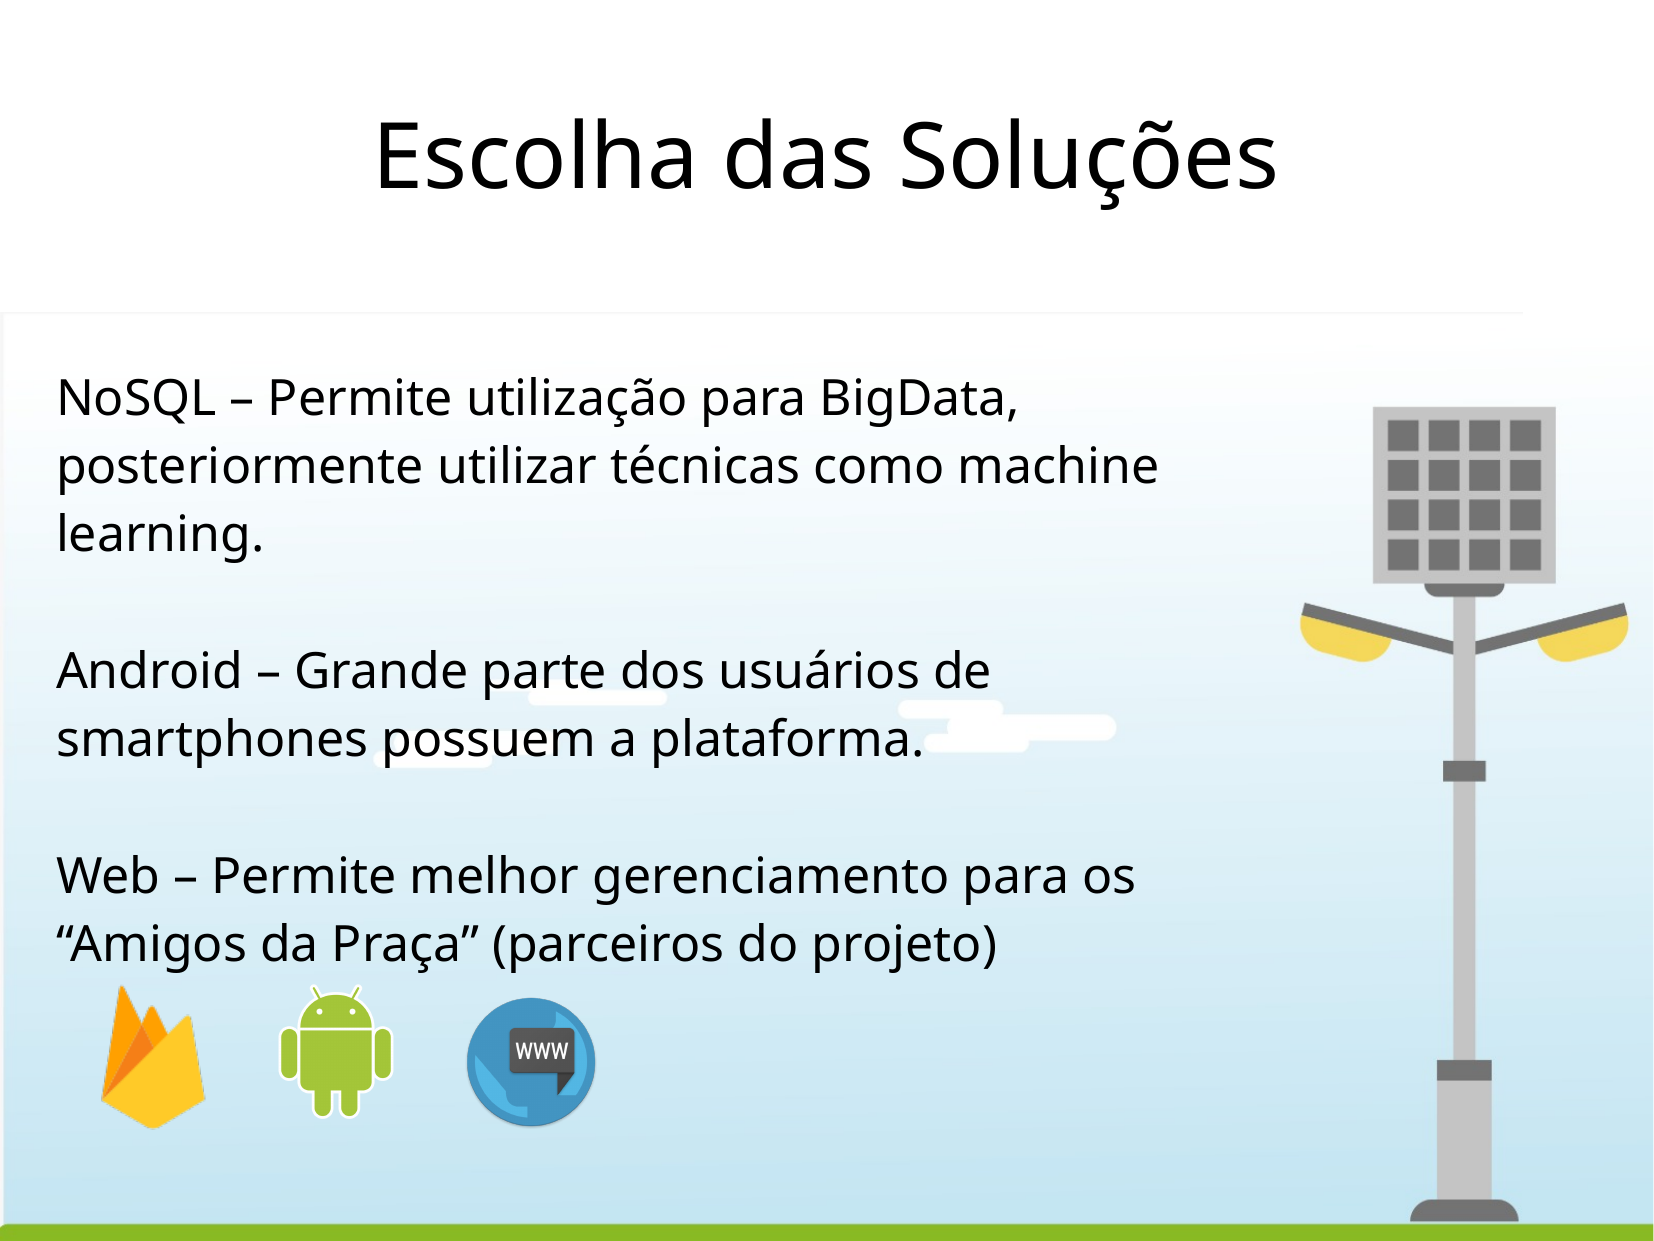

# Escolha das Soluções
NoSQL – Permite utilização para BigData, posteriormente utilizar técnicas como machine learning.
Android – Grande parte dos usuários de smartphones possuem a plataforma.
Web – Permite melhor gerenciamento para os “Amigos da Praça” (parceiros do projeto)